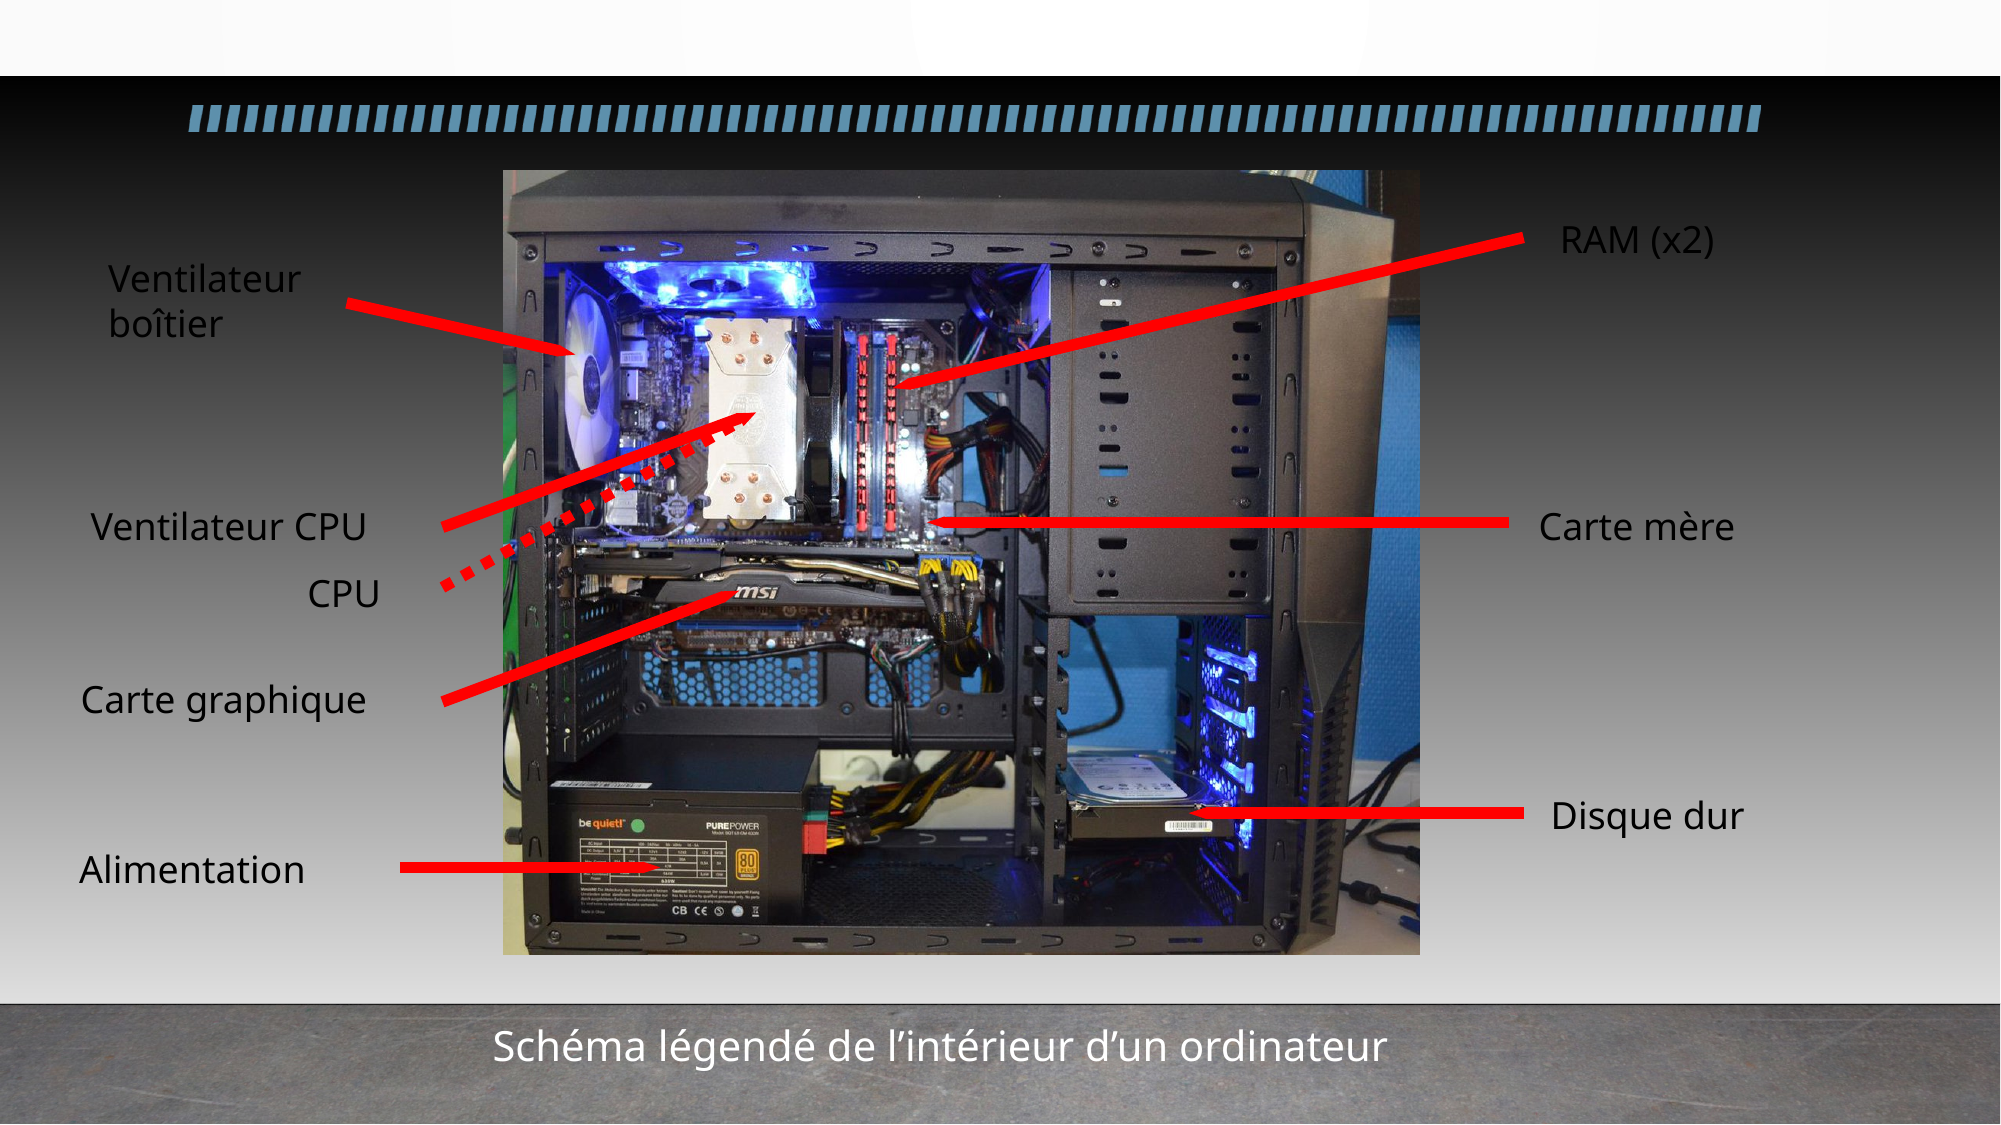

RAM (x2)
Ventilateur boîtier
Ventilateur CPU
Carte mère
CPU
Carte graphique
Disque dur
Alimentation
Schéma légendé de l’intérieur d’un ordinateur